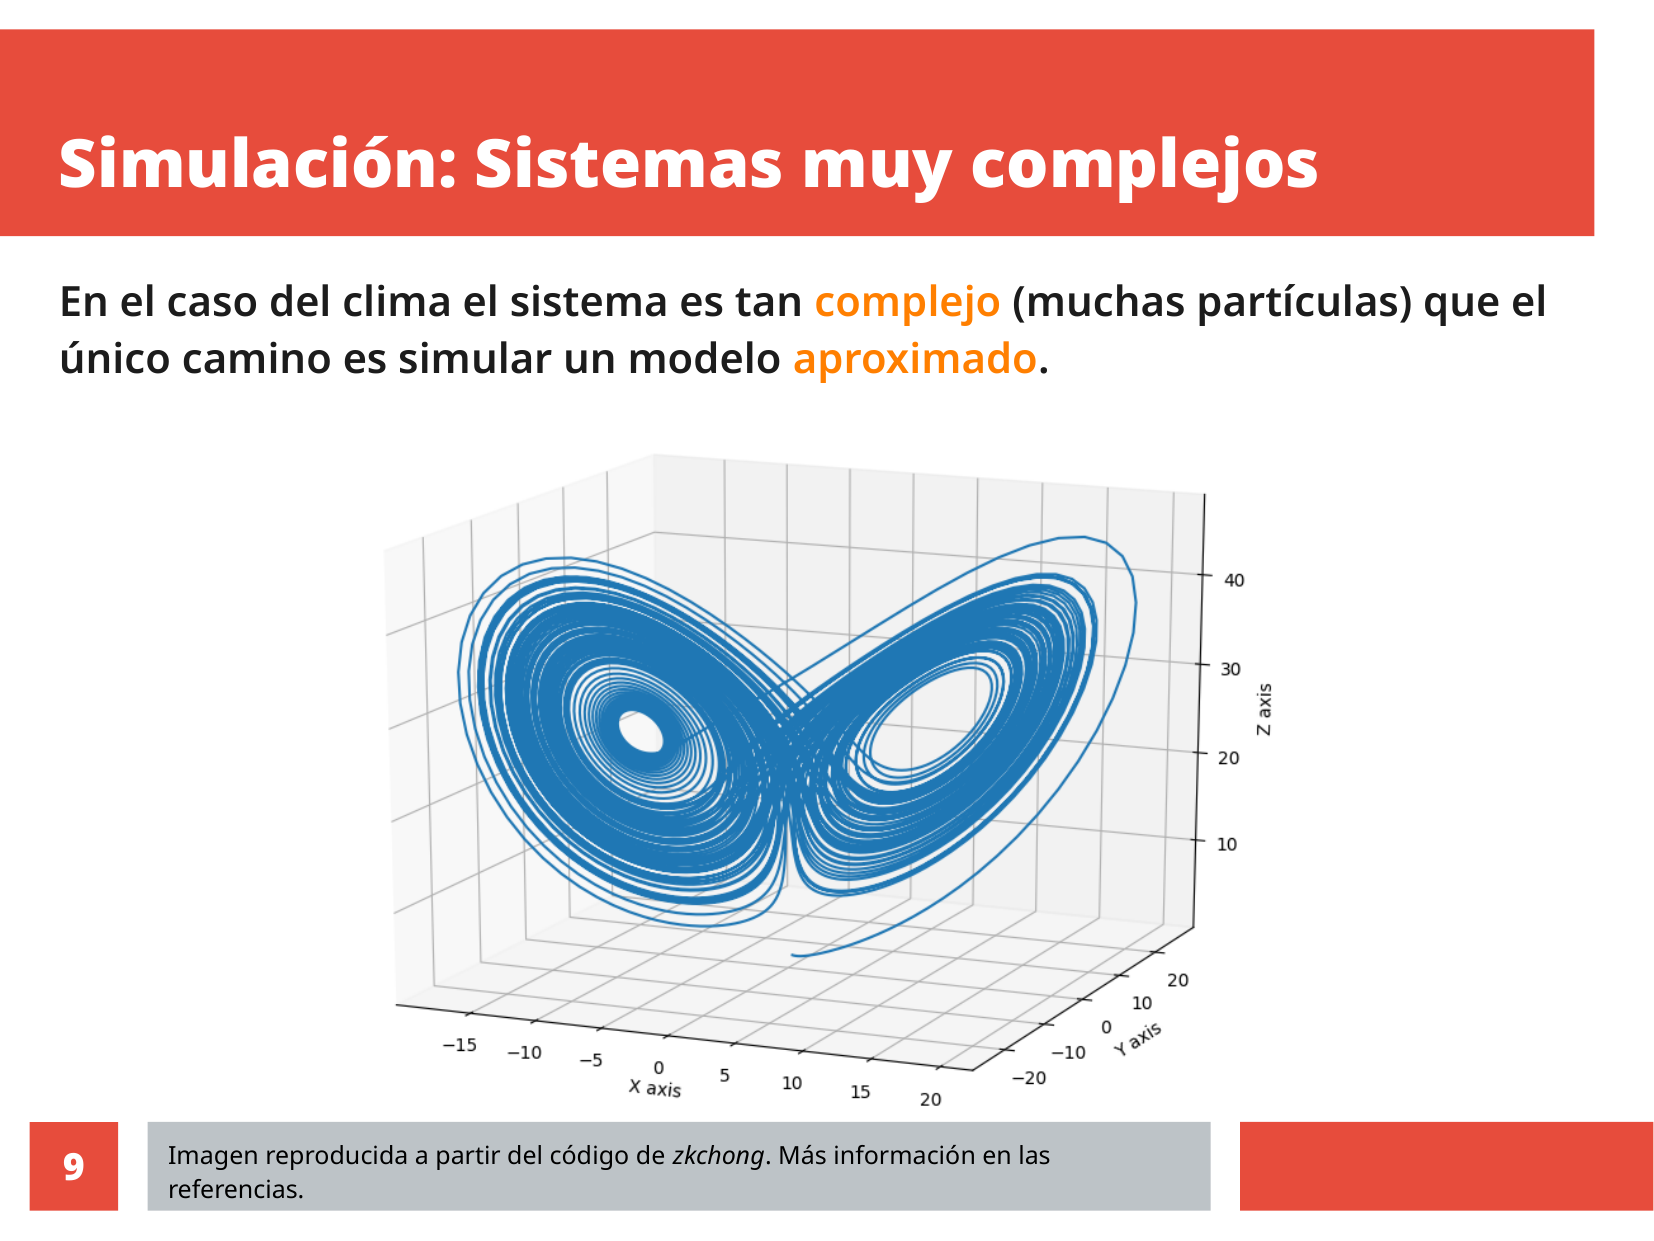

# Simulación: Sistemas muy complejos
En el caso del clima el sistema es tan complejo (muchas partículas) que el único camino es simular un modelo aproximado.
9
Imagen reproducida a partir del código de zkchong. Más información en las referencias.